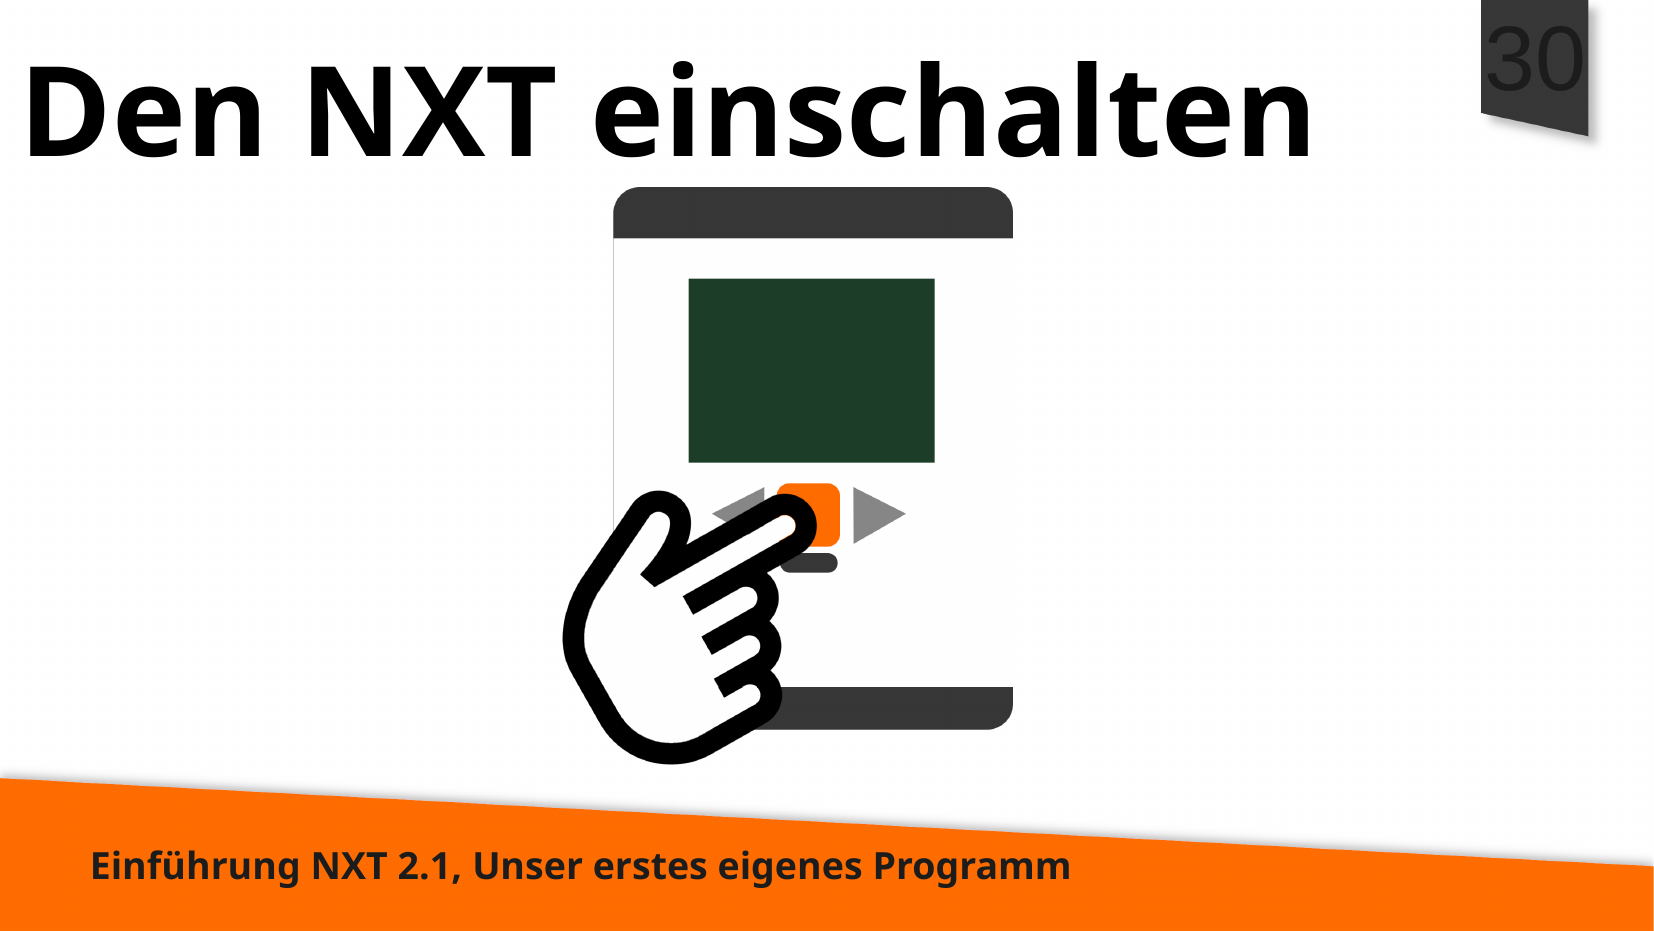

30
# Den NXT einschalten
Einführung NXT 2.1, Unser erstes eigenes Programm